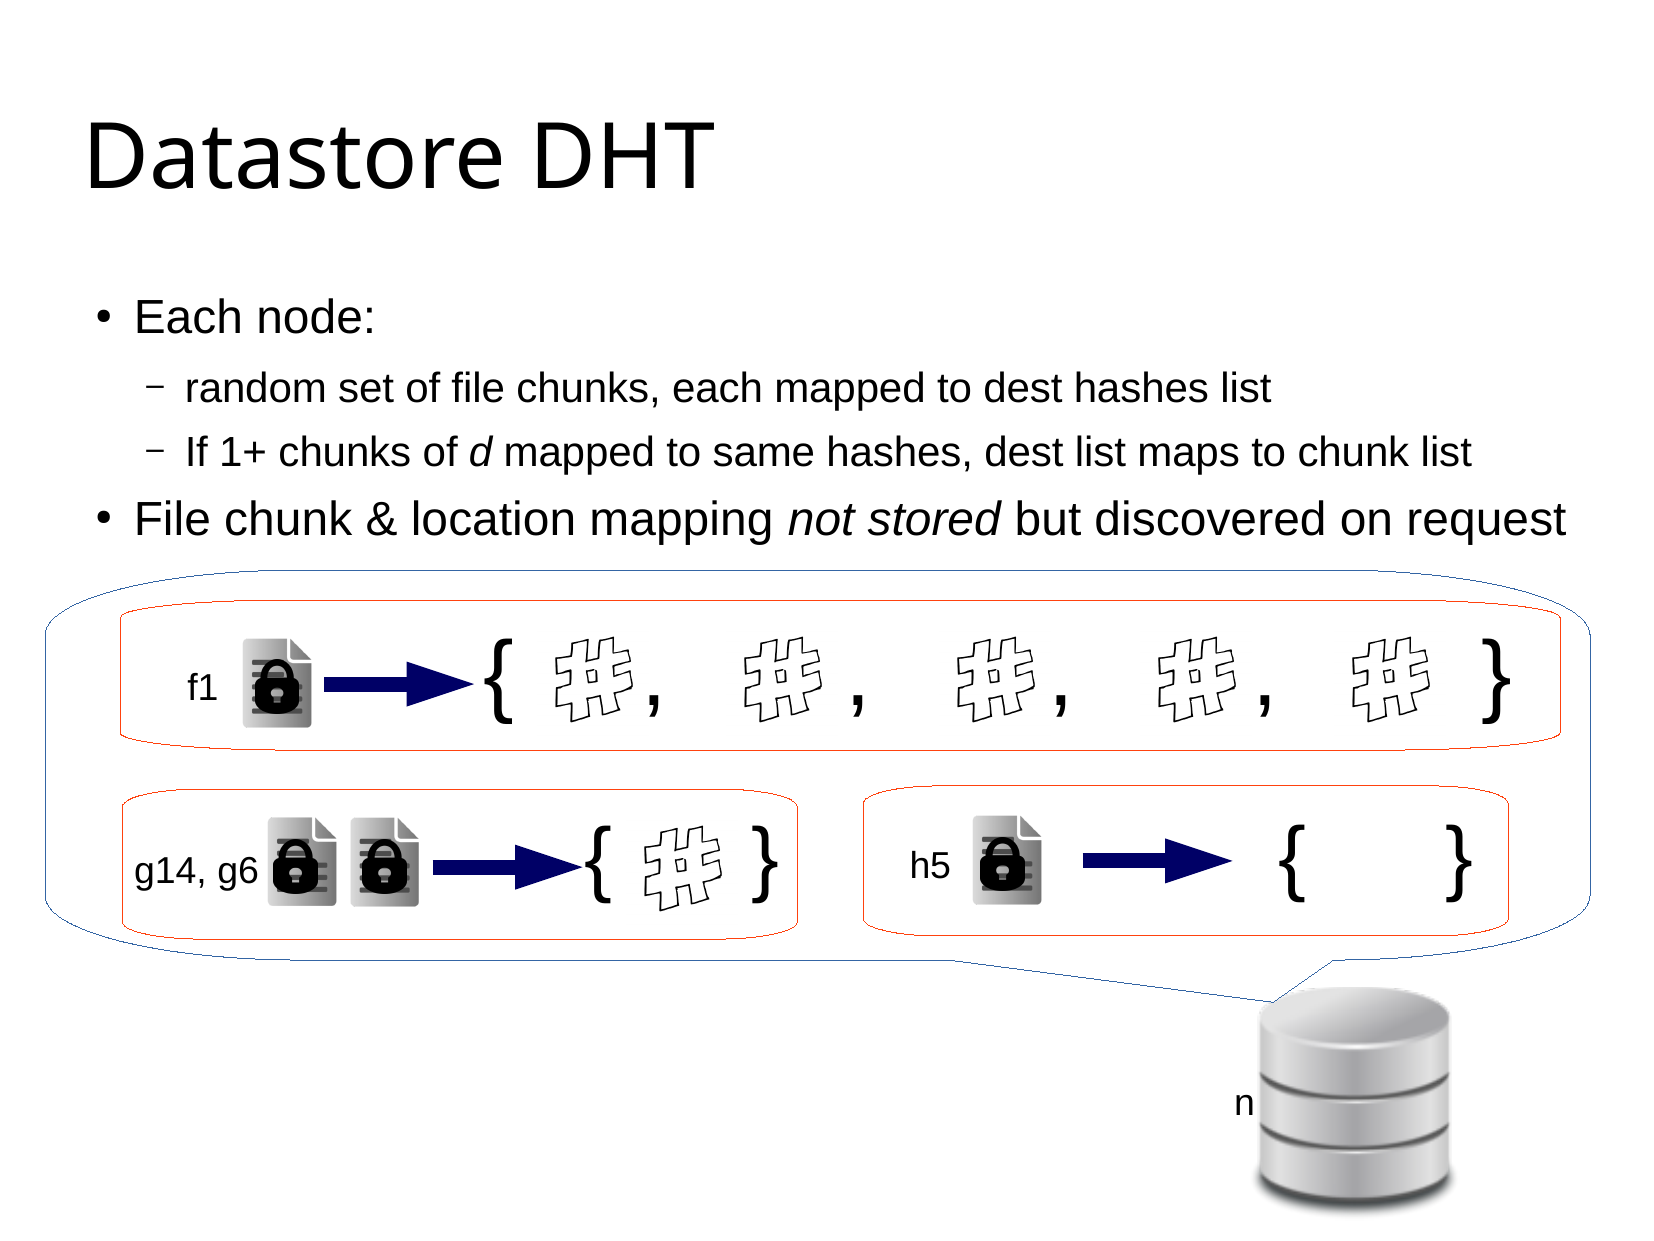

# Datastore DHT
Each node:
random set of file chunks, each mapped to dest hashes list
If 1+ chunks of d mapped to same hashes, dest list maps to chunk list
File chunk & location mapping not stored but discovered on request
{ , , , , }
f1
{ }
{ }
h5
g14, g6
n